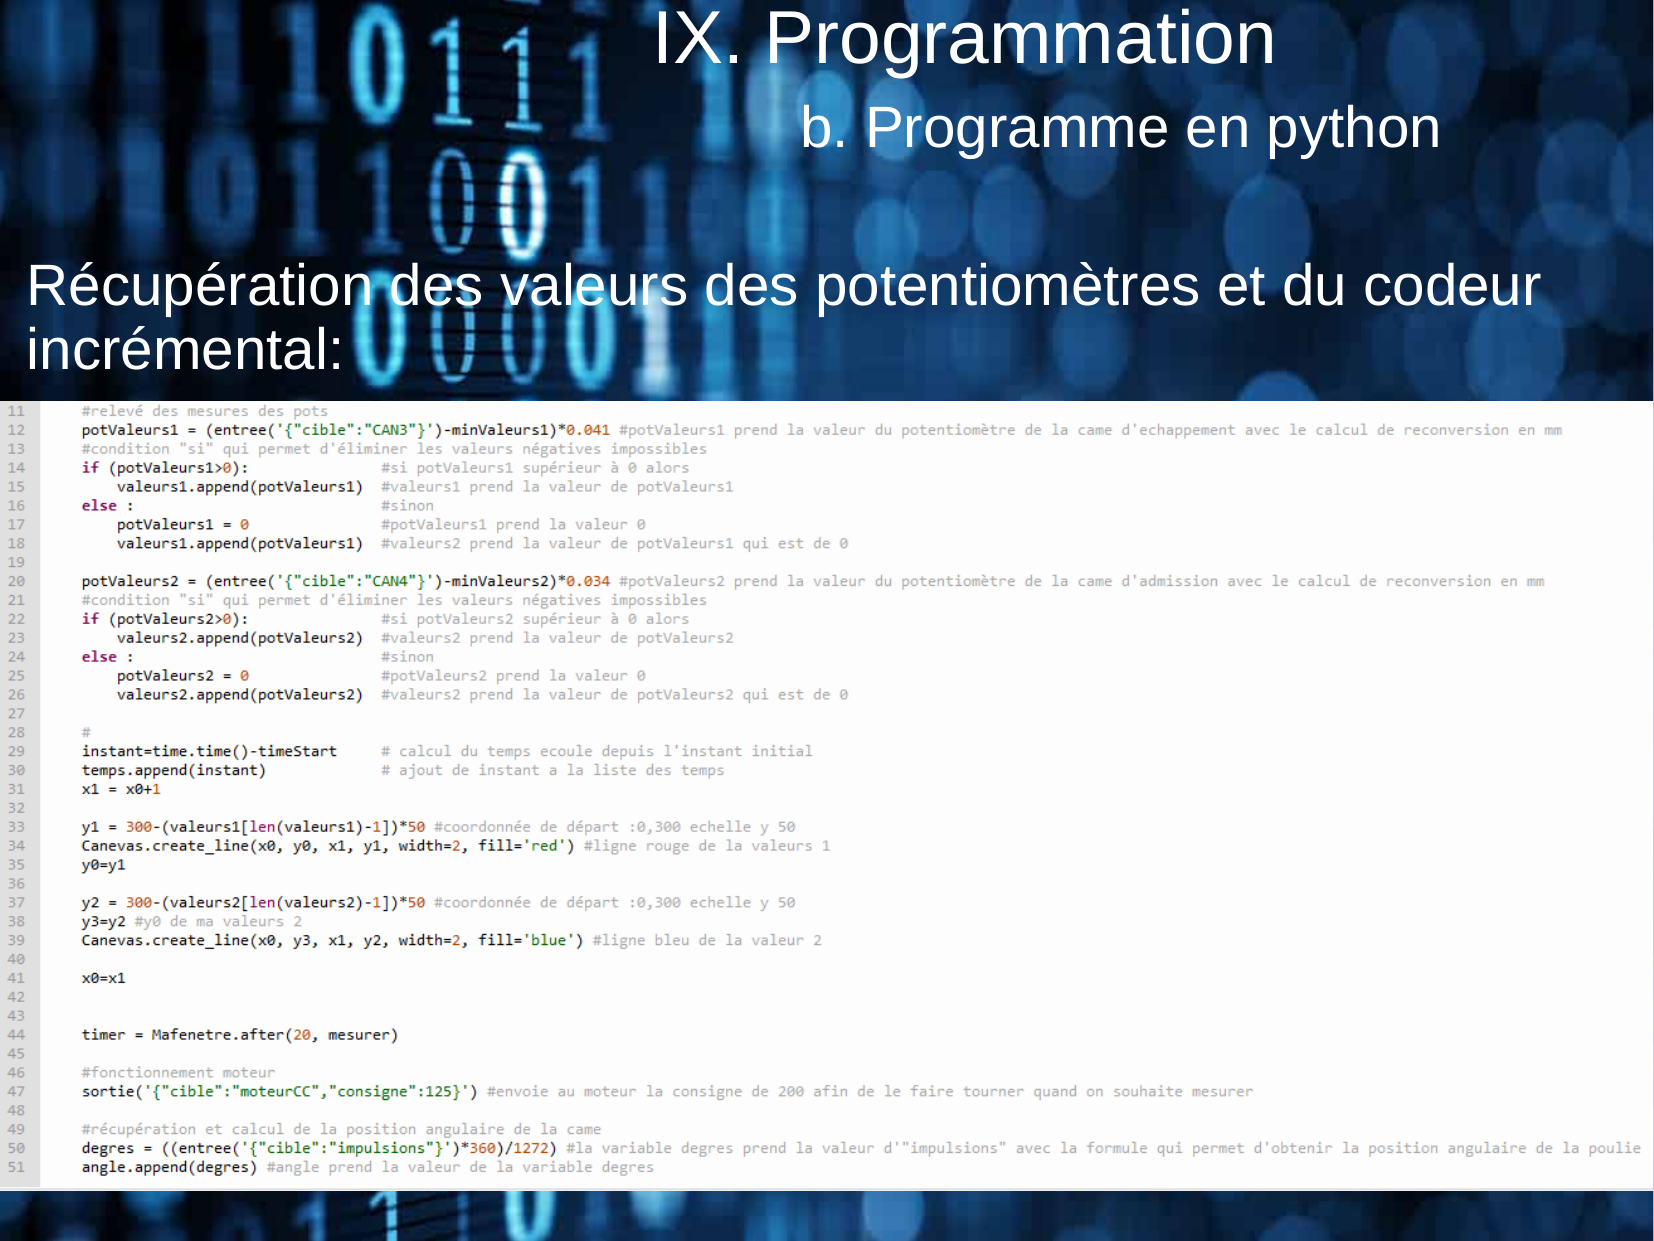

IX. Programmation
		b. Programme en python
Récupération des valeurs des potentiomètres et du codeur incrémental: